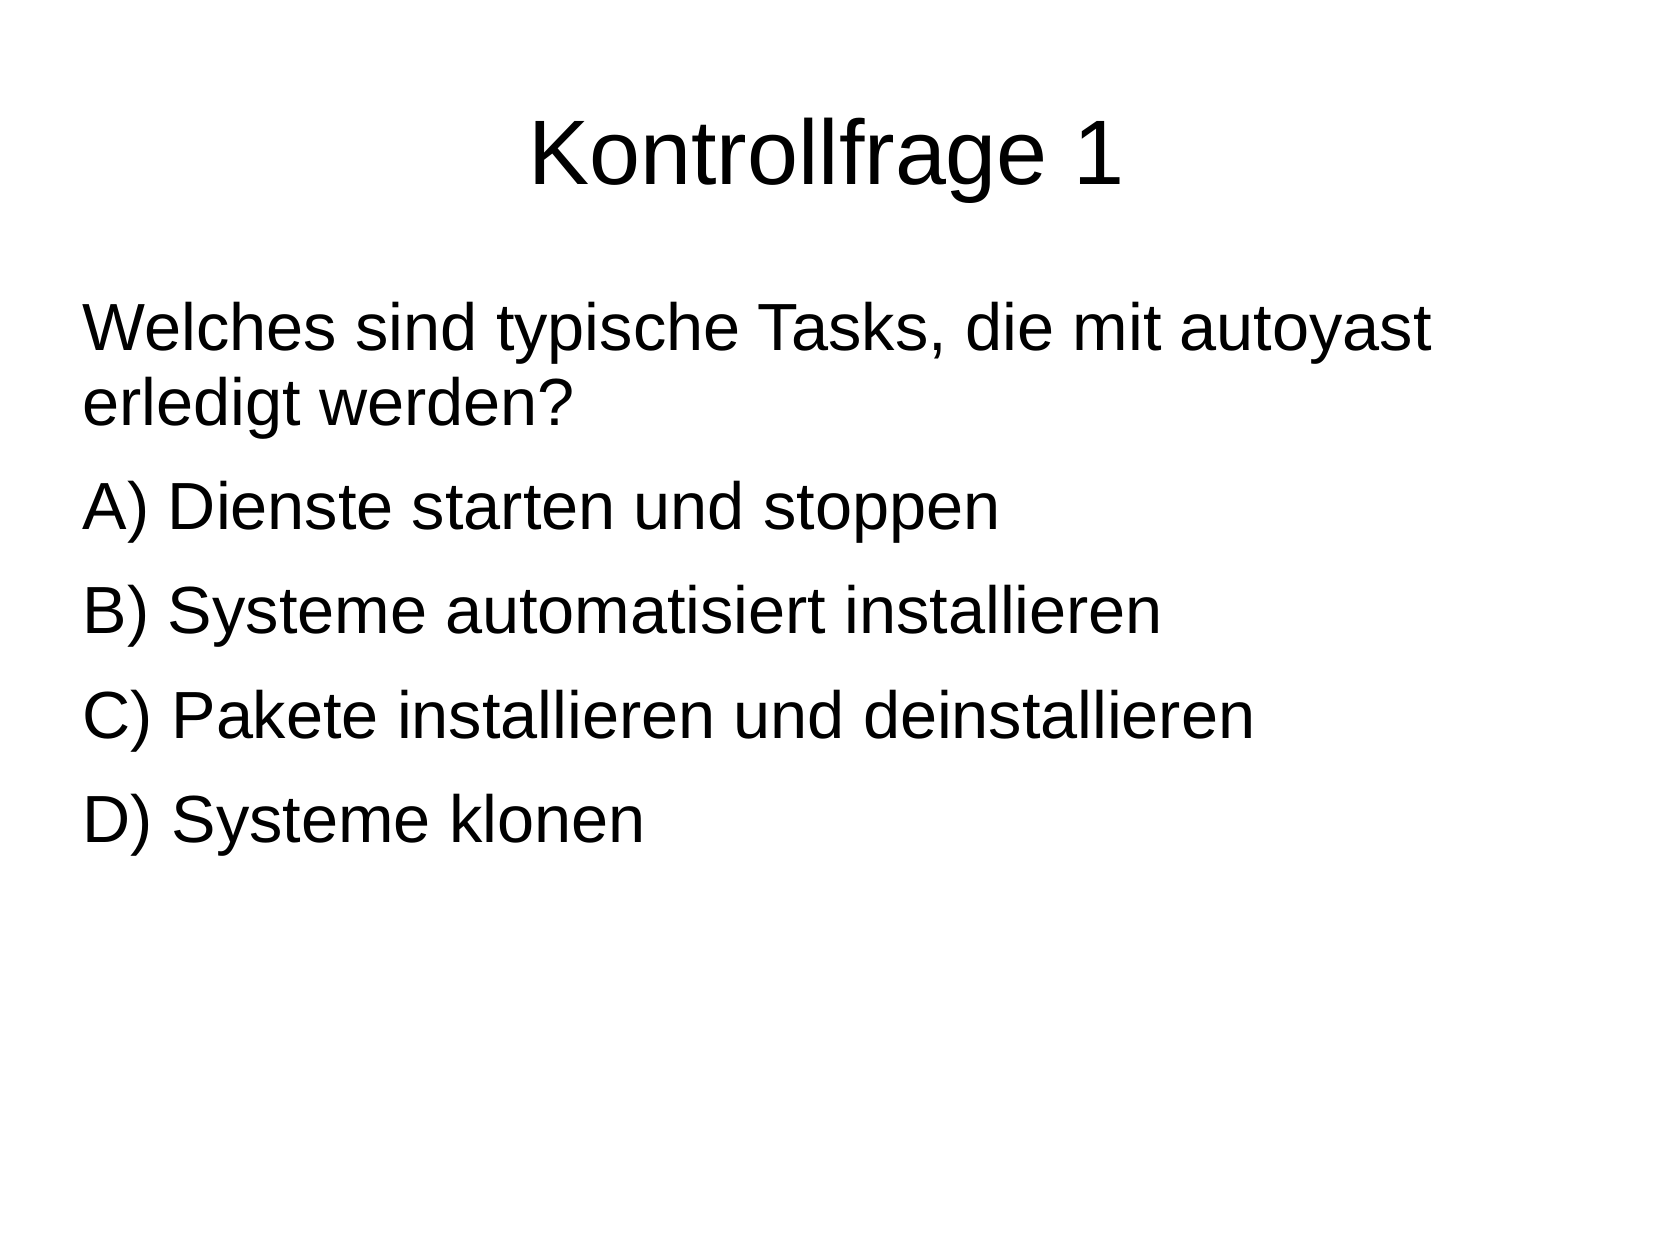

# Kontrollfrage 1
Welches sind typische Tasks, die mit autoyast erledigt werden?
A) Dienste starten und stoppen
B) Systeme automatisiert installieren
C) Pakete installieren und deinstallieren
D) Systeme klonen